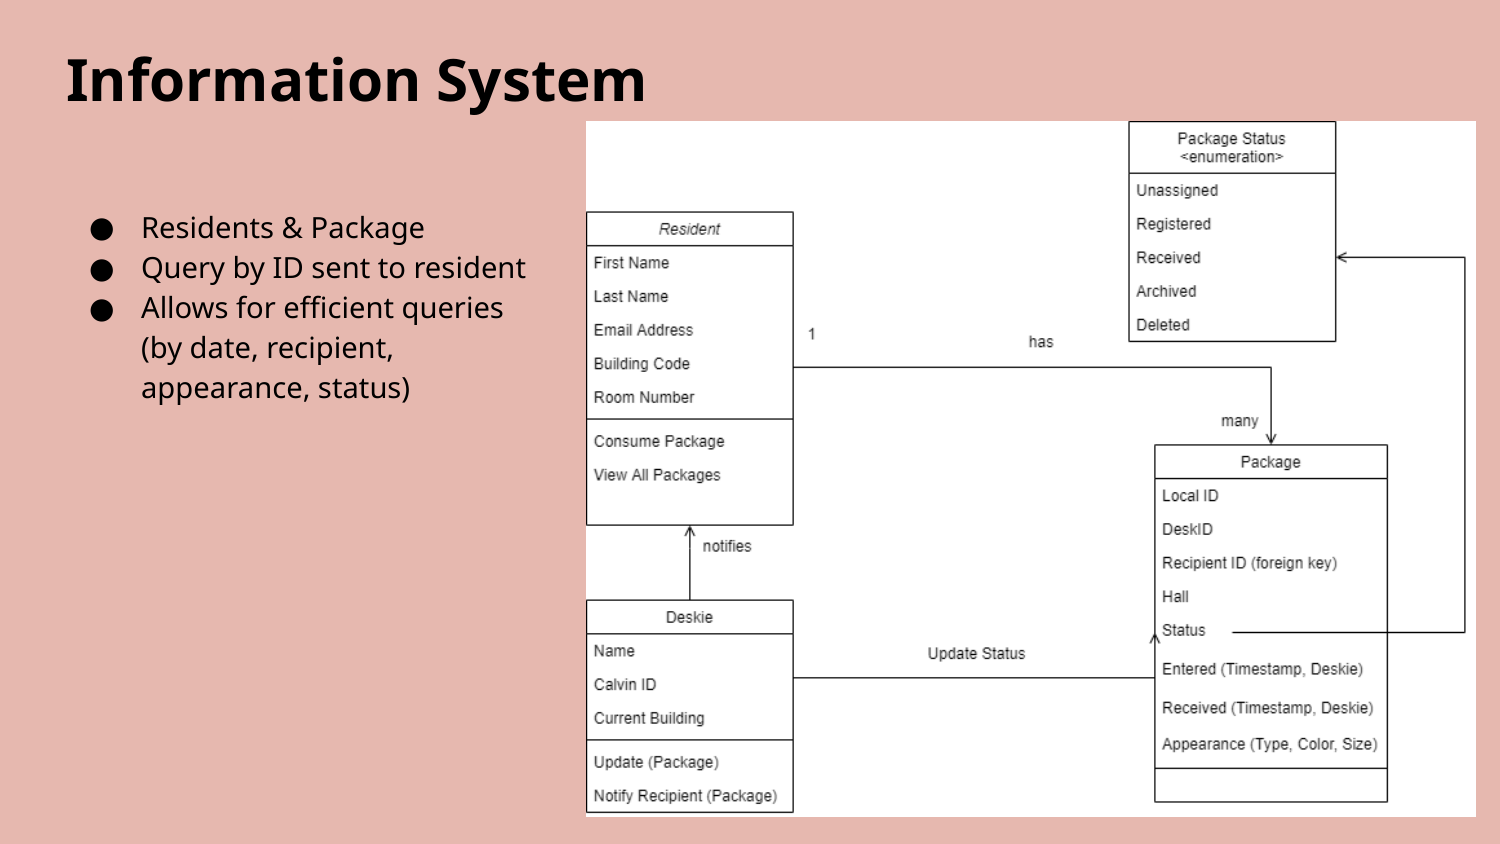

# Information System
Residents & Package
Query by ID sent to resident
Allows for efficient queries (by date, recipient, appearance, status)